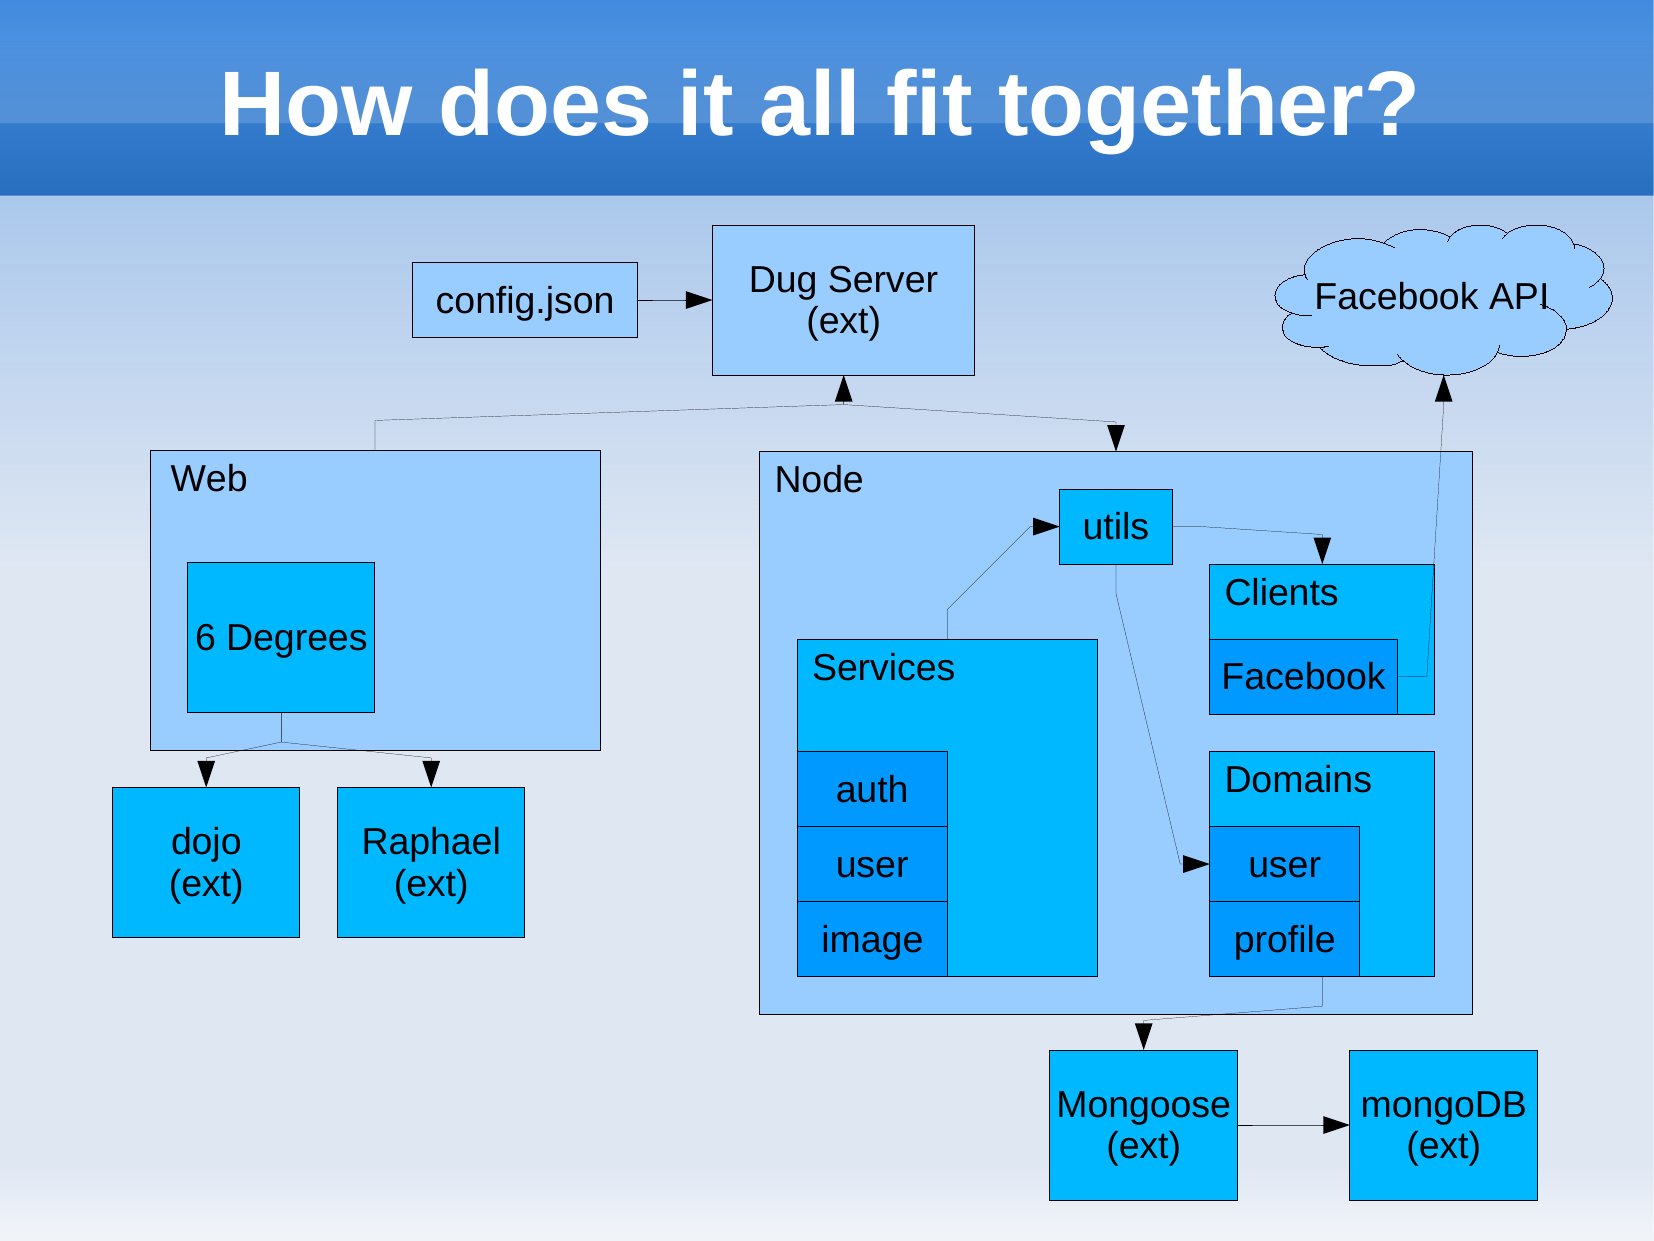

# How does it all fit together?
Dug Server
(ext)
Facebook API
config.json
Web
Node
utils
6 Degrees
Clients
Services
Facebook
auth
Domains
dojo
(ext)
Raphael
(ext)
user
user
image
profile
Mongoose
(ext)
mongoDB
(ext)